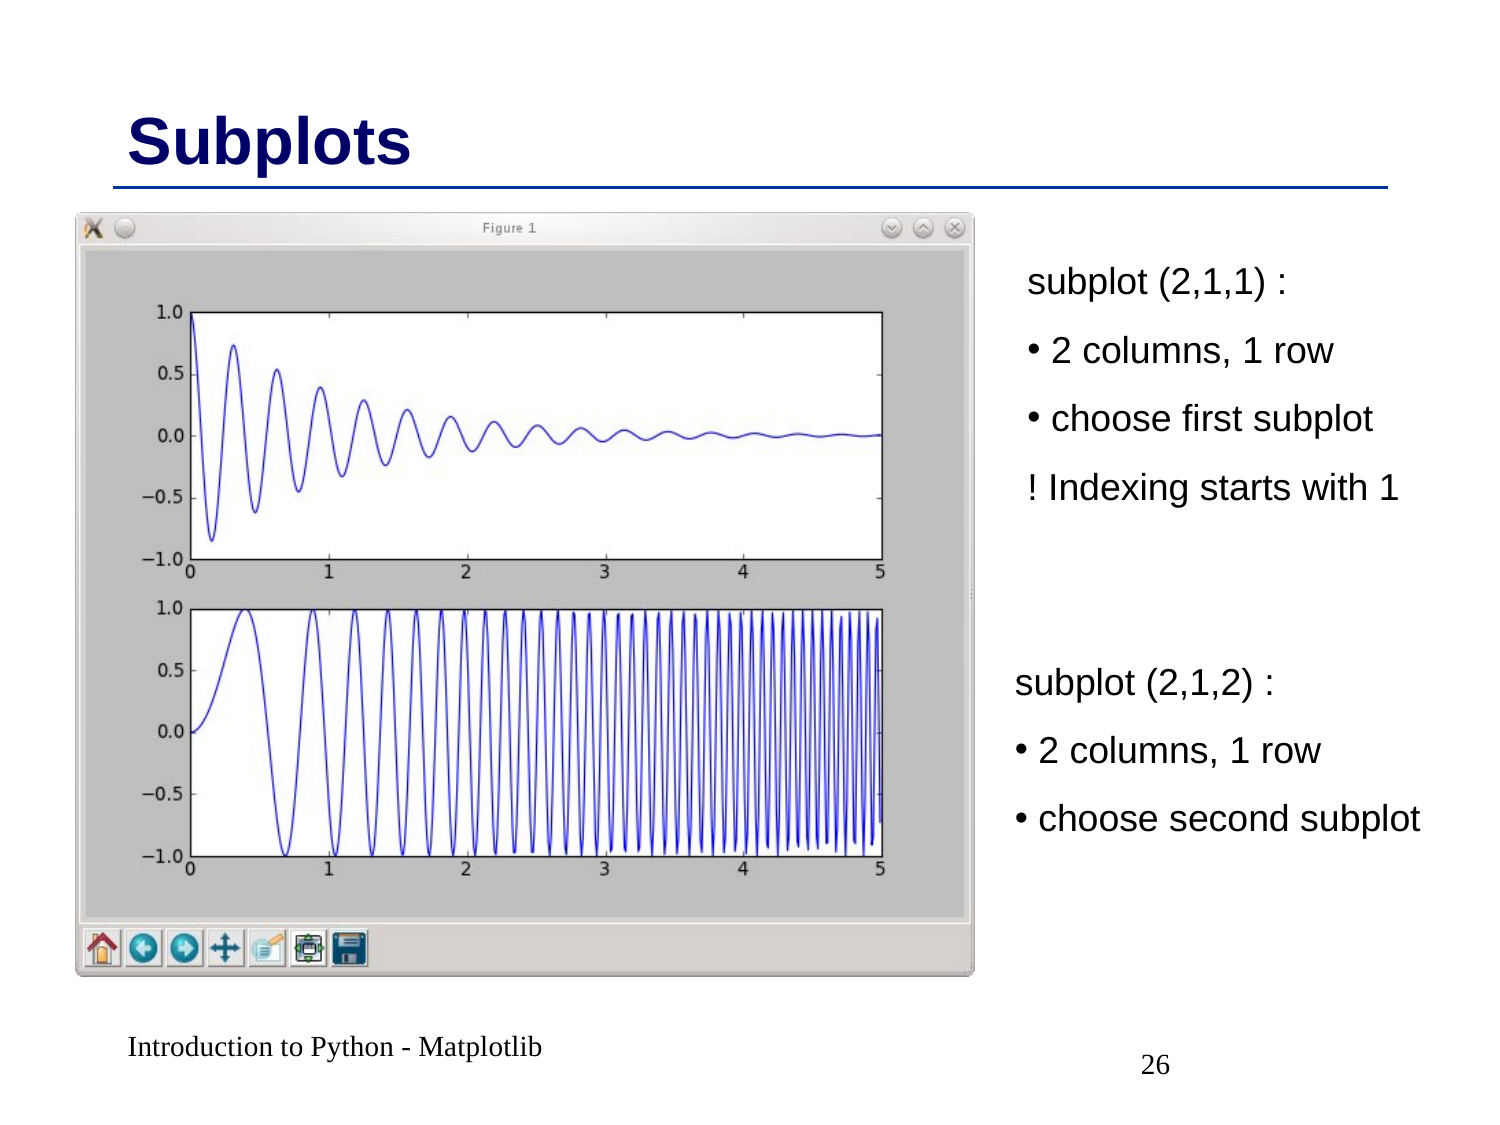

# Subplots
subplot (2,1,1) :
 2 columns, 1 row
 choose first subplot
! Indexing starts with 1
subplot (2,1,2) :
 2 columns, 1 row
 choose second subplot
Introduction to Python - Matplotlib